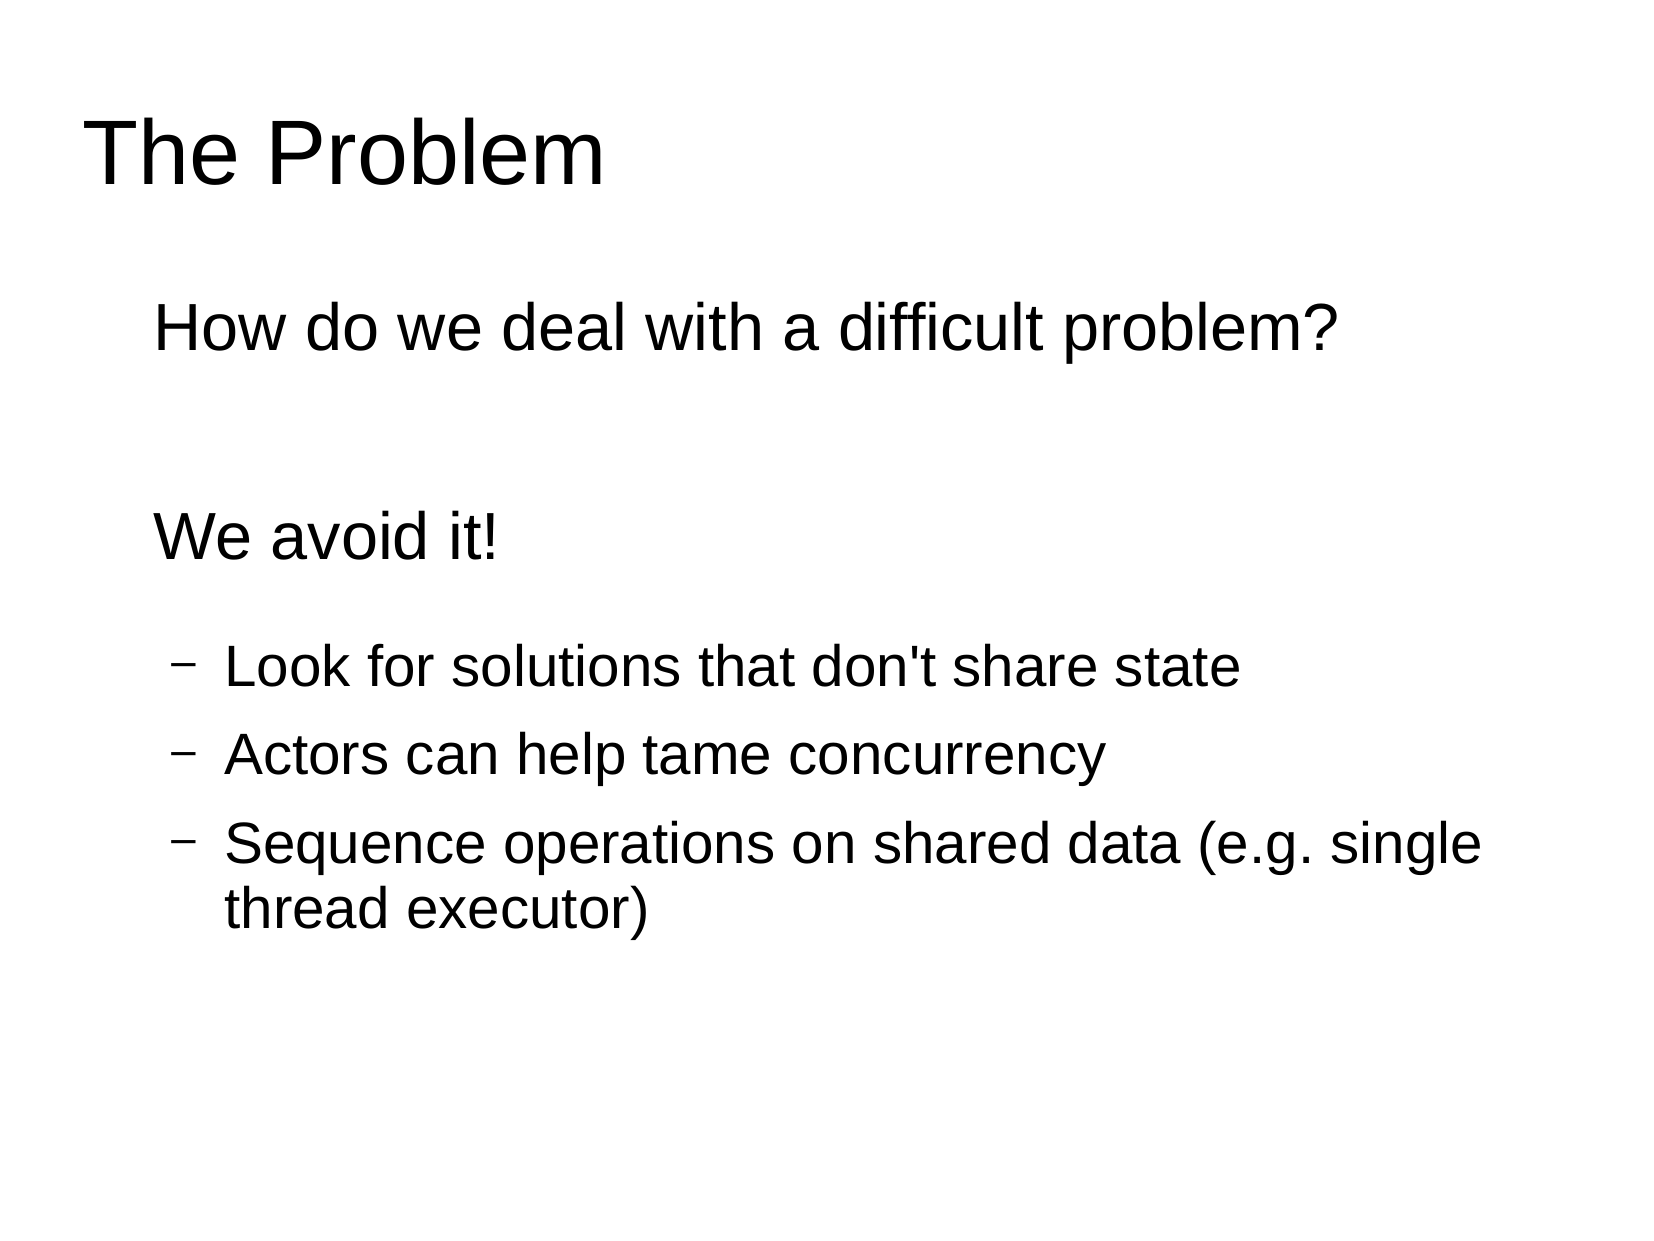

# The Problem
How do we deal with a difficult problem?
We avoid it!
Look for solutions that don't share state
Actors can help tame concurrency
Sequence operations on shared data (e.g. single thread executor)